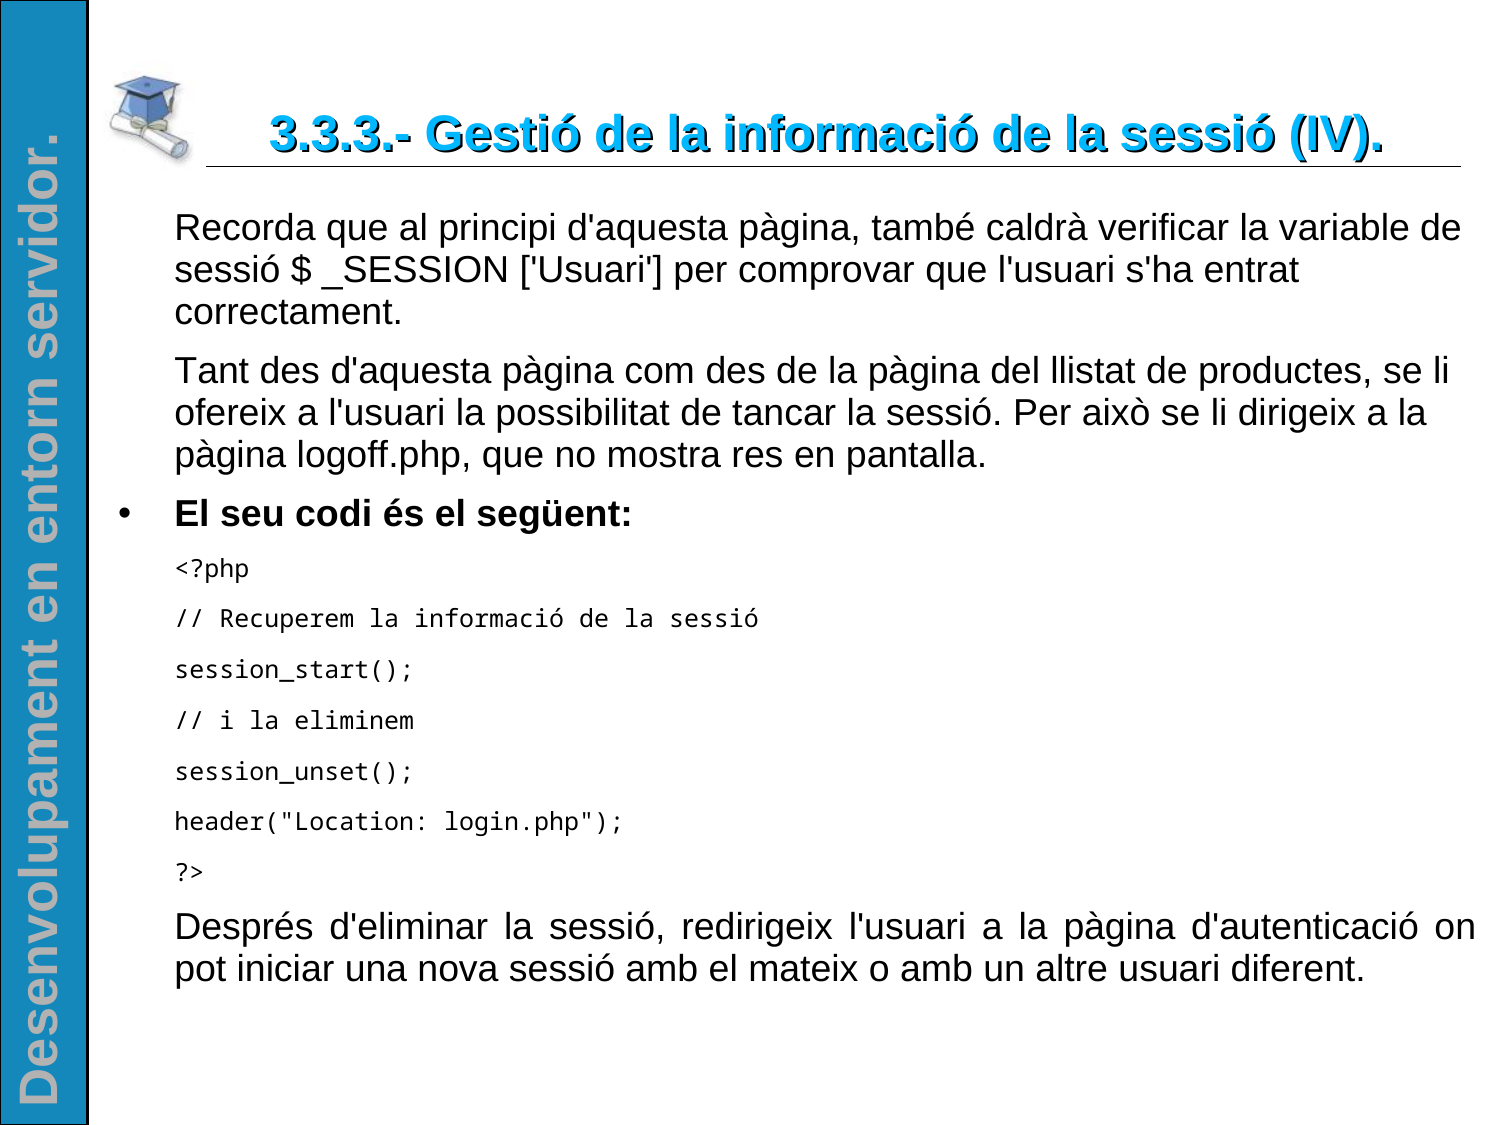

# 3.3.3.- Gestió de la informació de la sessió (IV).
Recorda que al principi d'aquesta pàgina, també caldrà verificar la variable de sessió $ _SESSION ['Usuari'] per comprovar que l'usuari s'ha entrat correctament.
Tant des d'aquesta pàgina com des de la pàgina del llistat de productes, se li ofereix a l'usuari la possibilitat de tancar la sessió. Per això se li dirigeix a la pàgina logoff.php, que no mostra res en pantalla.
El seu codi és el següent:
<?php
// Recuperem la informació de la sessió
session_start();
// i la eliminem
session_unset();
header("Location: login.php");
?>
Després d'eliminar la sessió, redirigeix l'usuari a la pàgina d'autenticació on pot iniciar una nova sessió amb el mateix o amb un altre usuari diferent.